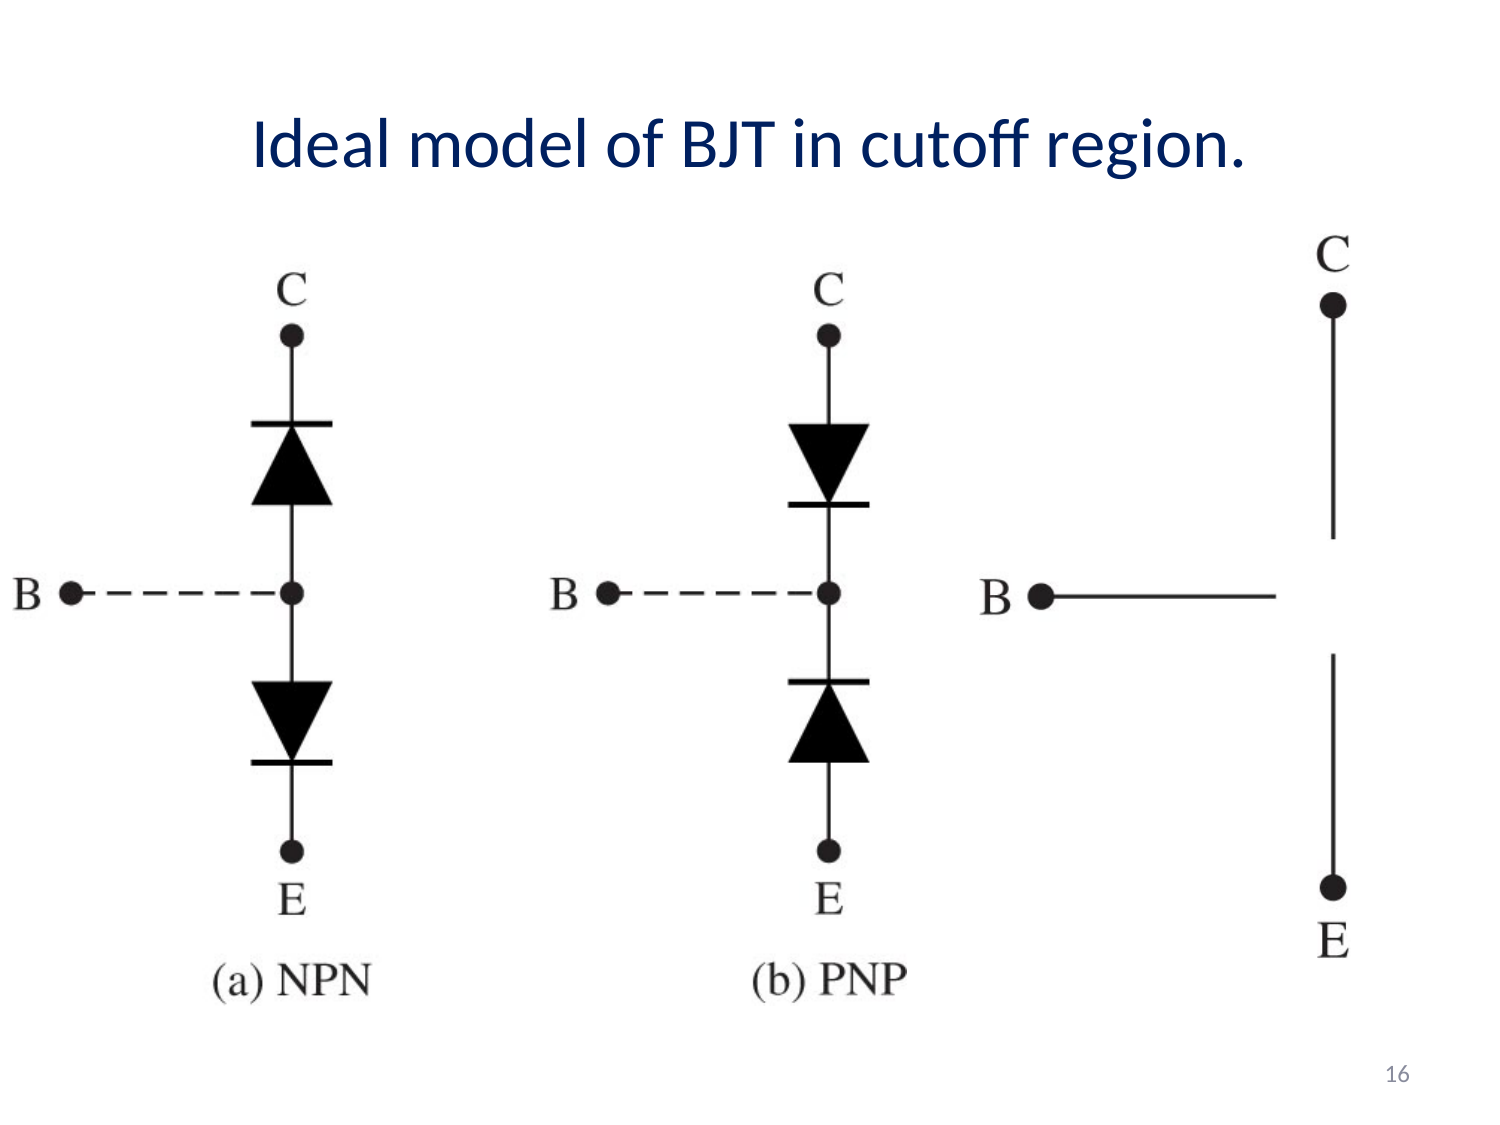

# Ideal model of BJT in cutoff region.